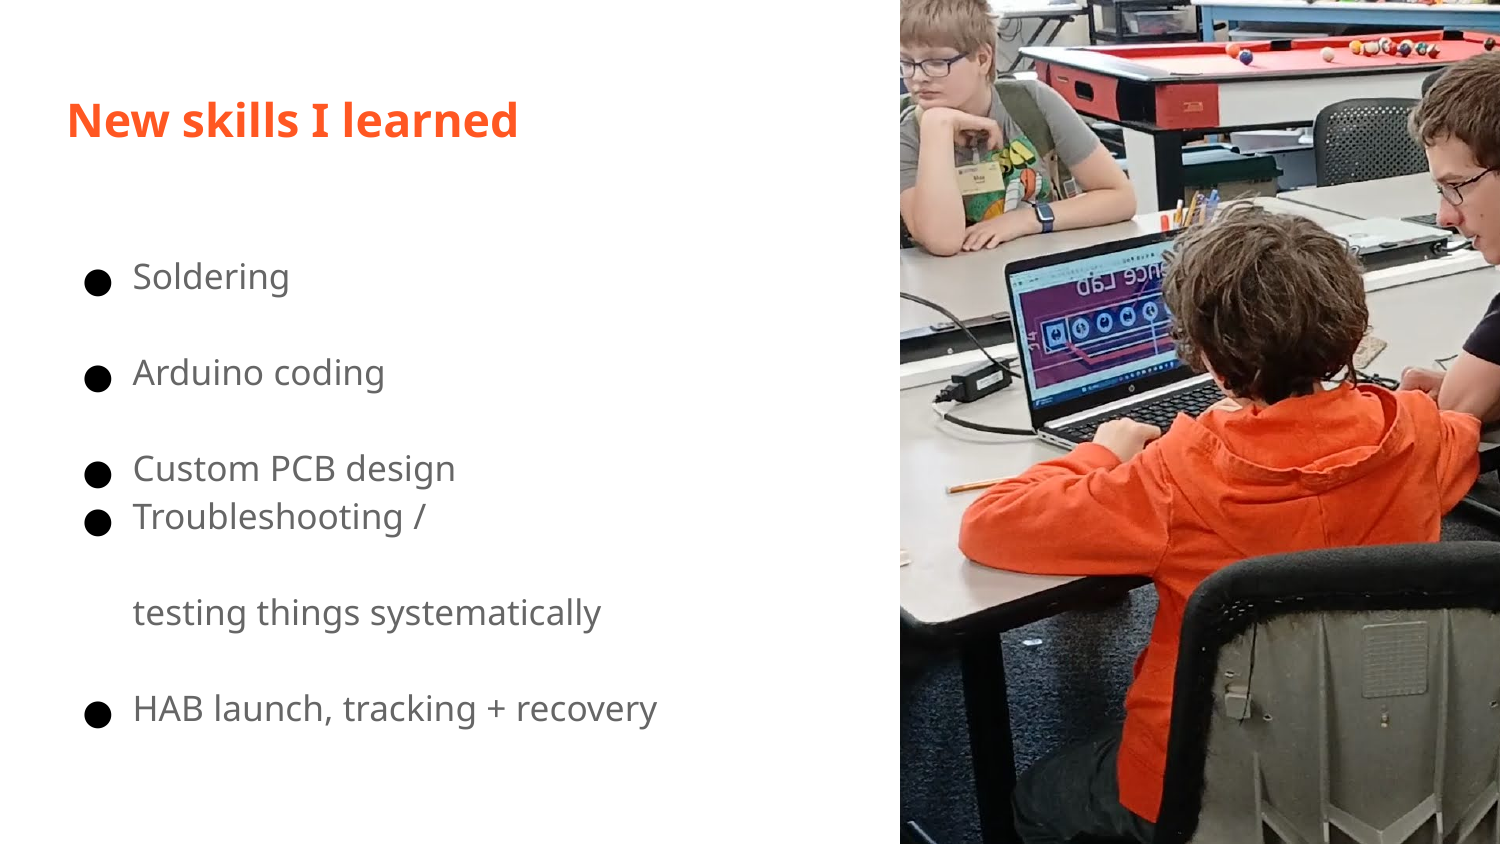

# New skills I learned
Soldering
Arduino coding
Custom PCB design
Troubleshooting /
testing things systematically
HAB launch, tracking + recovery
[photo of me soldering]